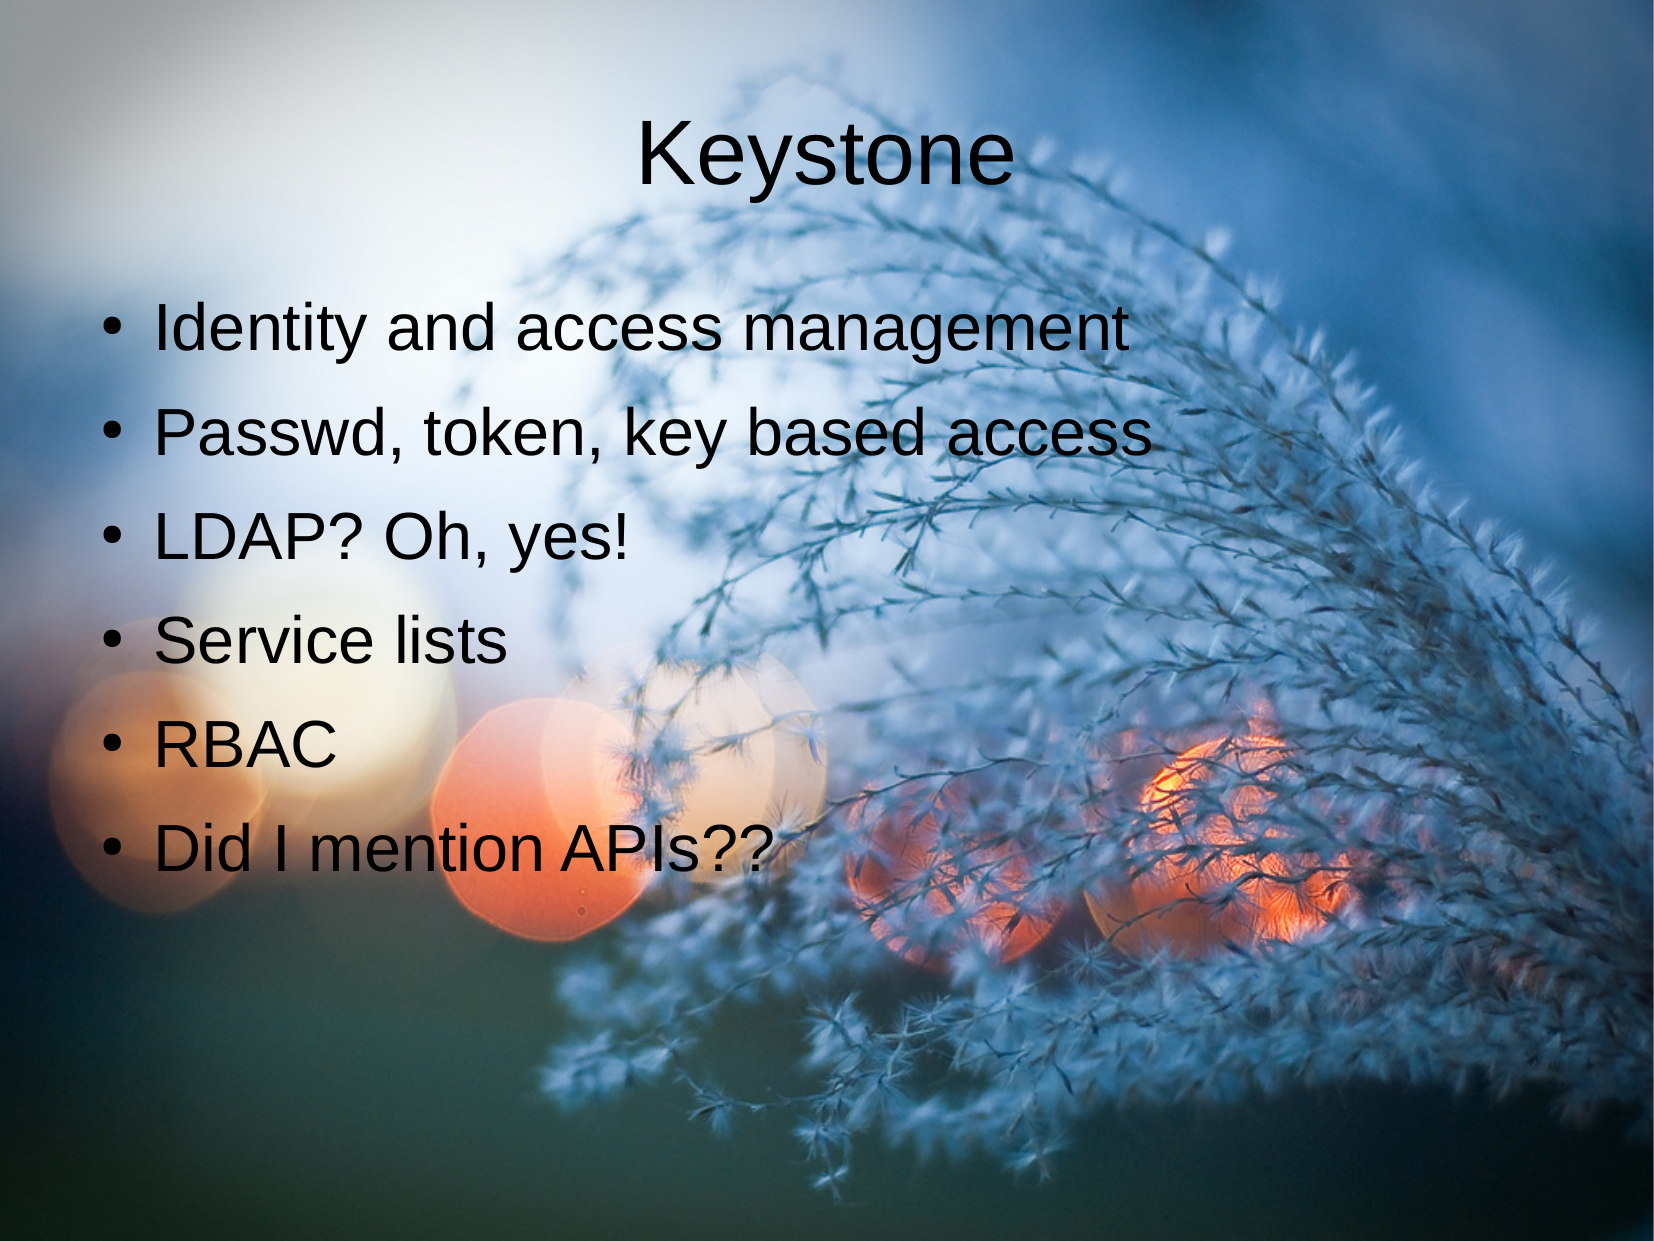

# Keystone
Identity and access management
Passwd, token, key based access
LDAP? Oh, yes!
Service lists
RBAC
Did I mention APIs??